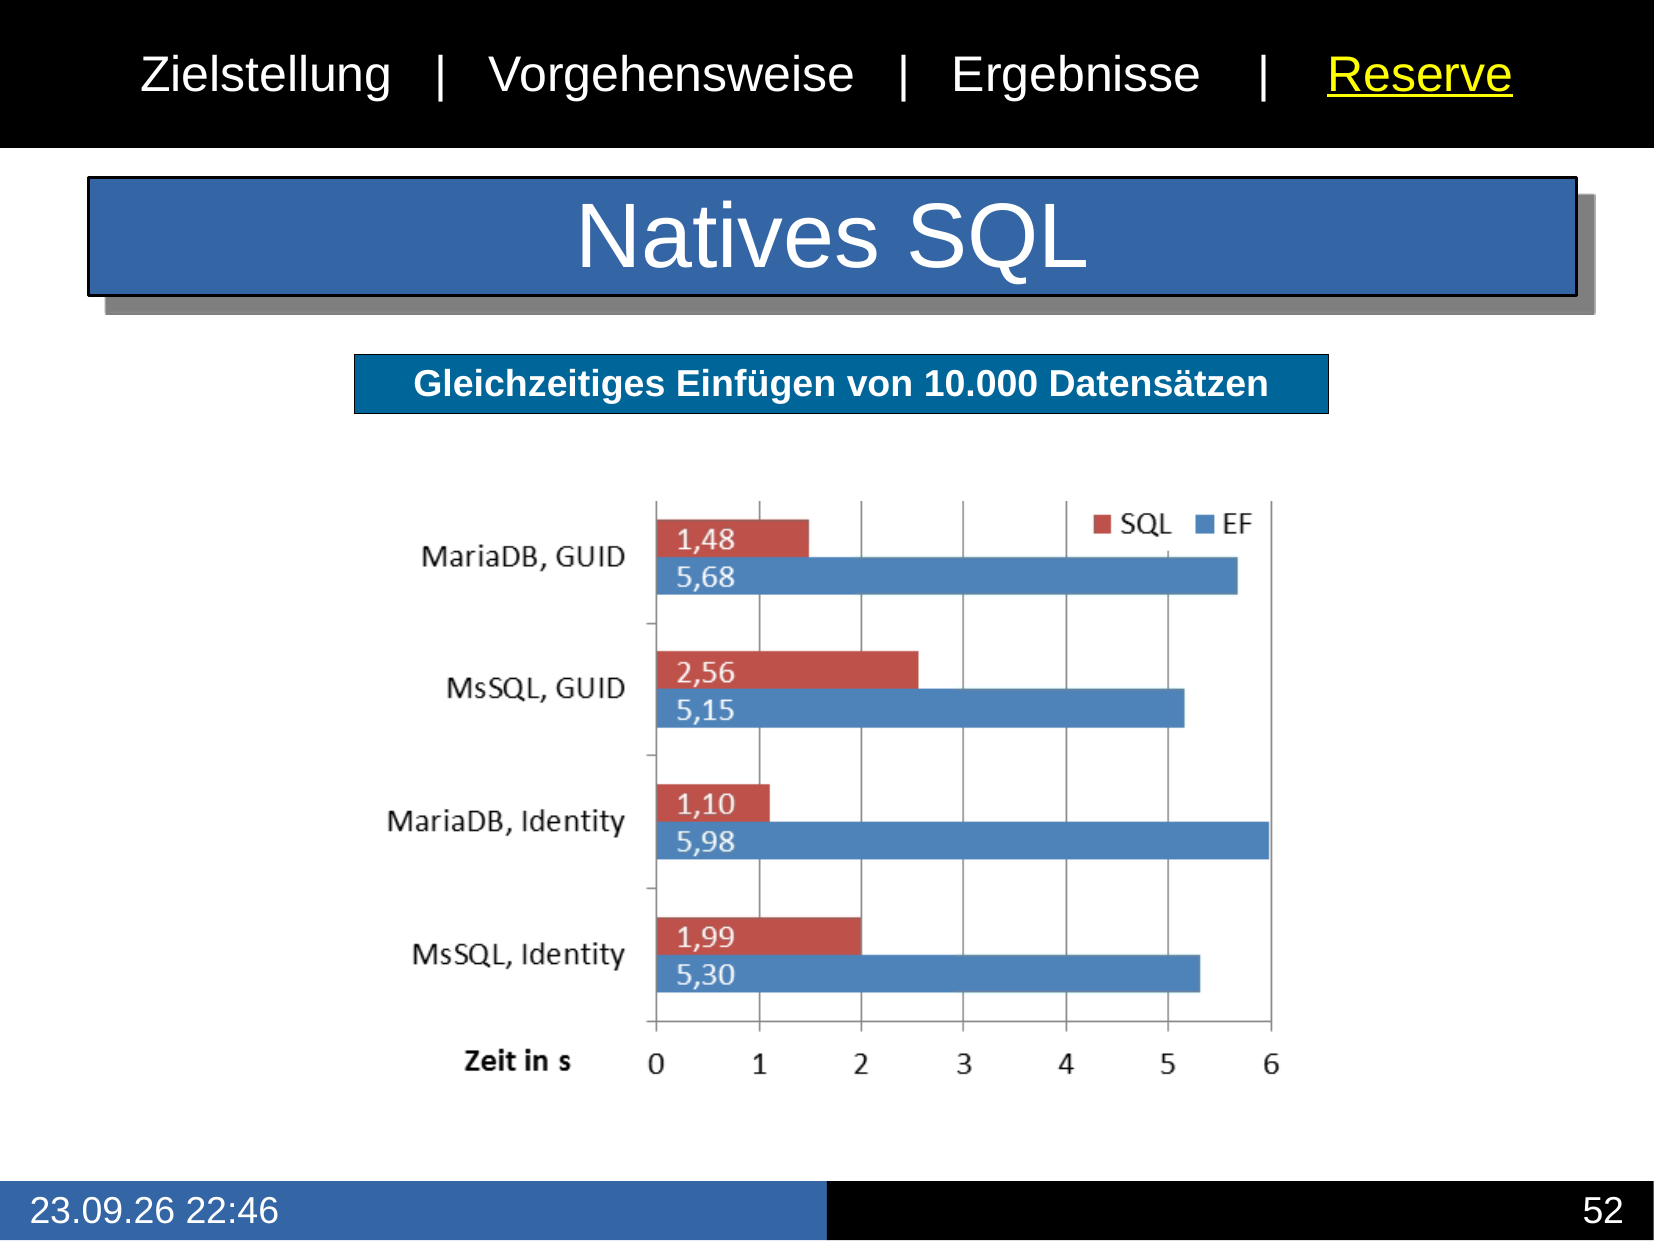

Zielstellung | Vorgehensweise | Ergebnisse | Reserve
# Natives SQL
Gleichzeitiges Einfügen von 10.000 Datensätzen
52